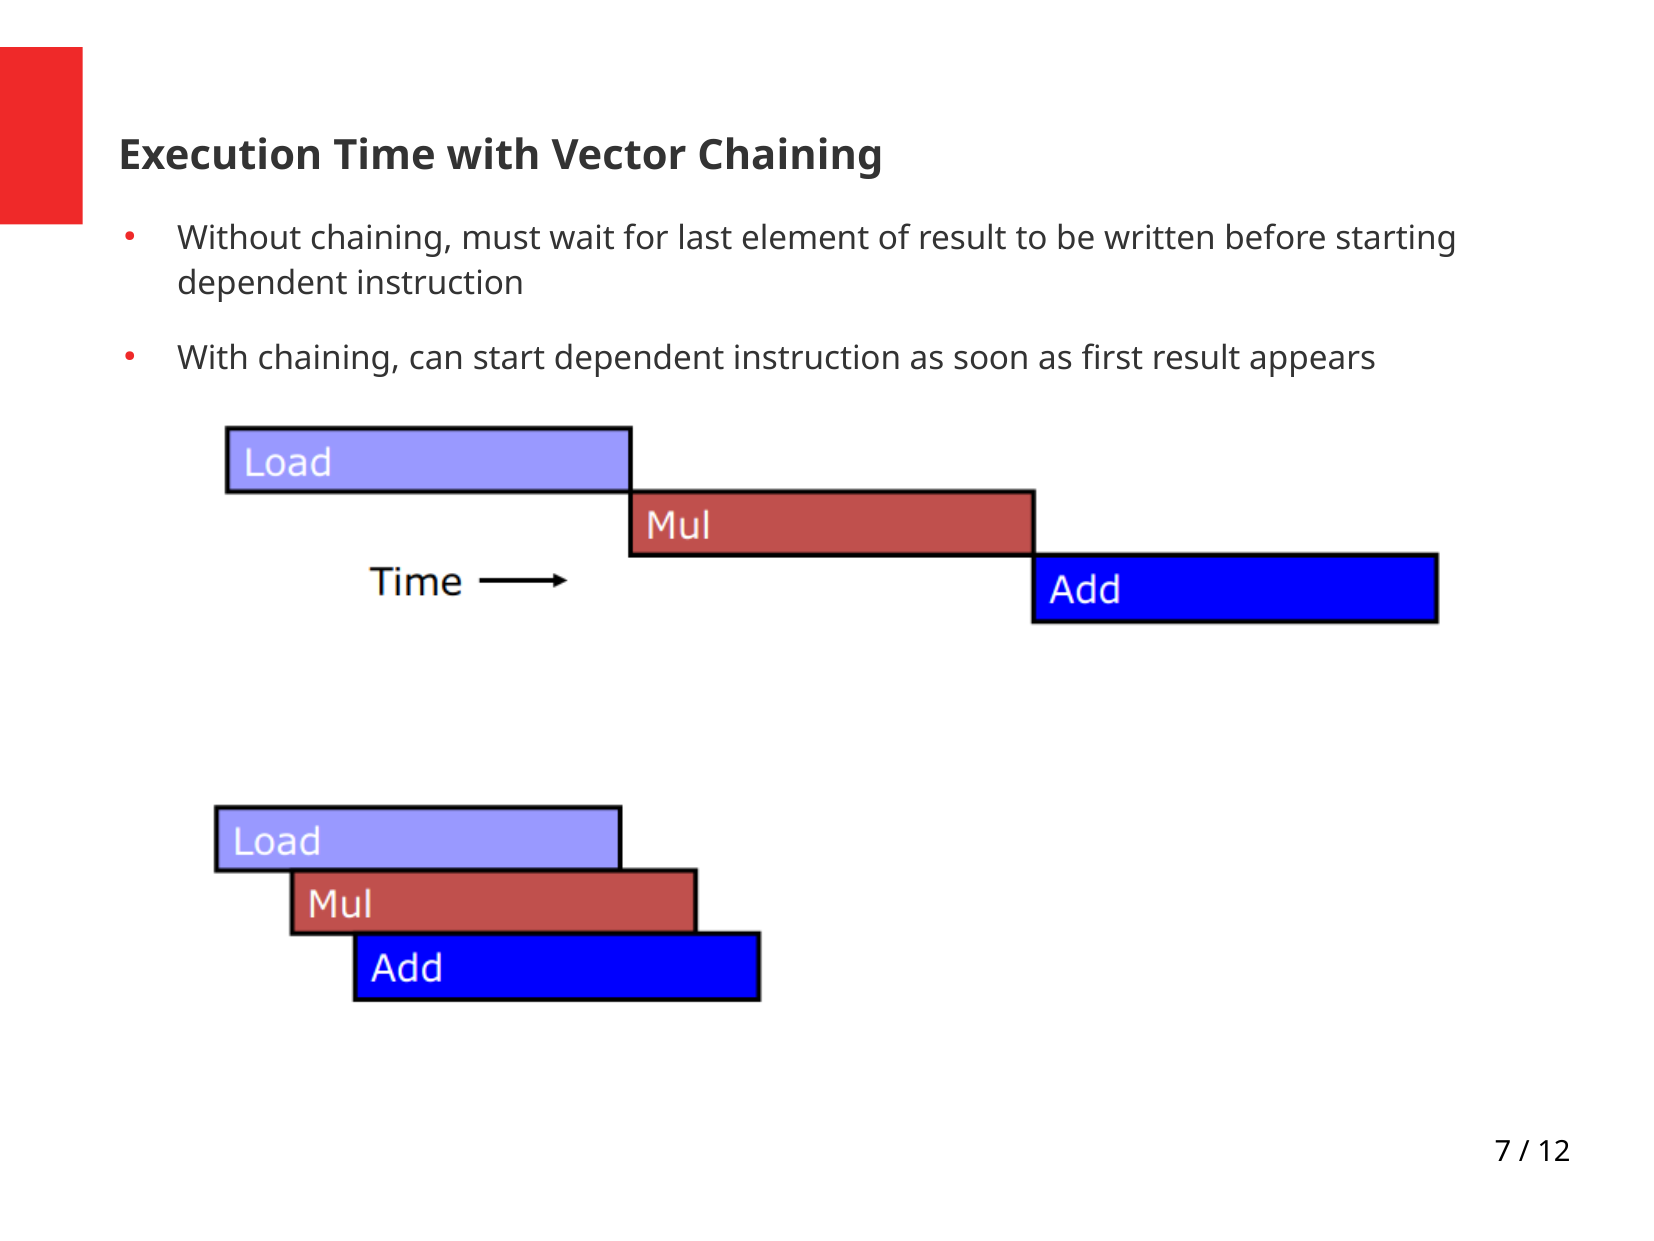

# Execution Time with Vector Chaining
Without chaining, must wait for last element of result to be written before starting dependent instruction
With chaining, can start dependent instruction as soon as first result appears
7